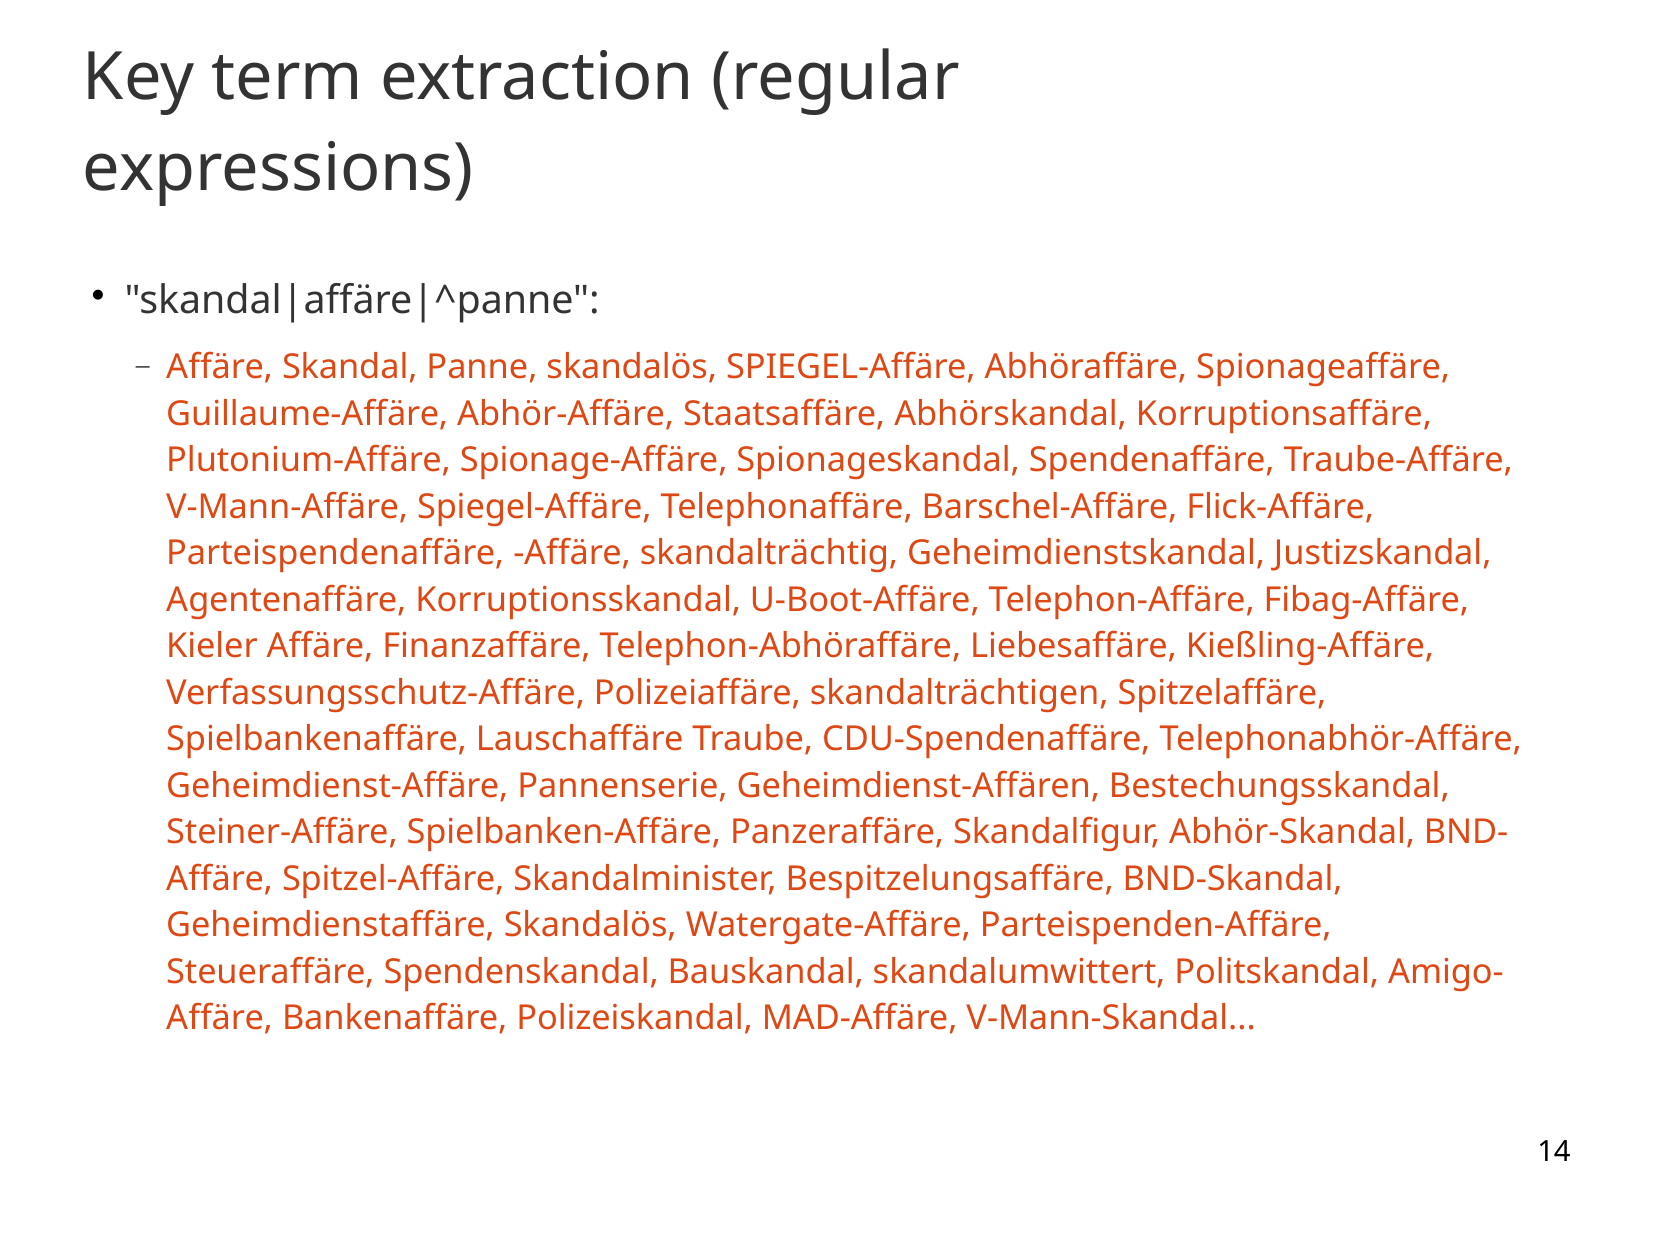

# Key term extraction (regular expressions)
"skandal|affäre|^panne":
Affäre, Skandal, Panne, skandalös, SPIEGEL-Affäre, Abhöraffäre, Spionageaffäre, Guillaume-Affäre, Abhör-Affäre, Staatsaffäre, Abhörskandal, Korruptionsaffäre, Plutonium-Affäre, Spionage-Affäre, Spionageskandal, Spendenaffäre, Traube-Affäre, V-Mann-Affäre, Spiegel-Affäre, Telephonaffäre, Barschel-Affäre, Flick-Affäre, Parteispendenaffäre, -Affäre, skandalträchtig, Geheimdienstskandal, Justizskandal, Agentenaffäre, Korruptionsskandal, U-Boot-Affäre, Telephon-Affäre, Fibag-Affäre, Kieler Affäre, Finanzaffäre, Telephon-Abhöraffäre, Liebesaffäre, Kießling-Affäre, Verfassungsschutz-Affäre, Polizeiaffäre, skandalträchtigen, Spitzelaffäre, Spielbankenaffäre, Lauschaffäre Traube, CDU-Spendenaffäre, Telephonabhör-Affäre, Geheimdienst-Affäre, Pannenserie, Geheimdienst-Affären, Bestechungsskandal, Steiner-Affäre, Spielbanken-Affäre, Panzeraffäre, Skandalfigur, Abhör-Skandal, BND-Affäre, Spitzel-Affäre, Skandalminister, Bespitzelungsaffäre, BND-Skandal, Geheimdienstaffäre, Skandalös, Watergate-Affäre, Parteispenden-Affäre, Steueraffäre, Spendenskandal, Bauskandal, skandalumwittert, Politskandal, Amigo-Affäre, Bankenaffäre, Polizeiskandal, MAD-Affäre, V-Mann-Skandal...
14